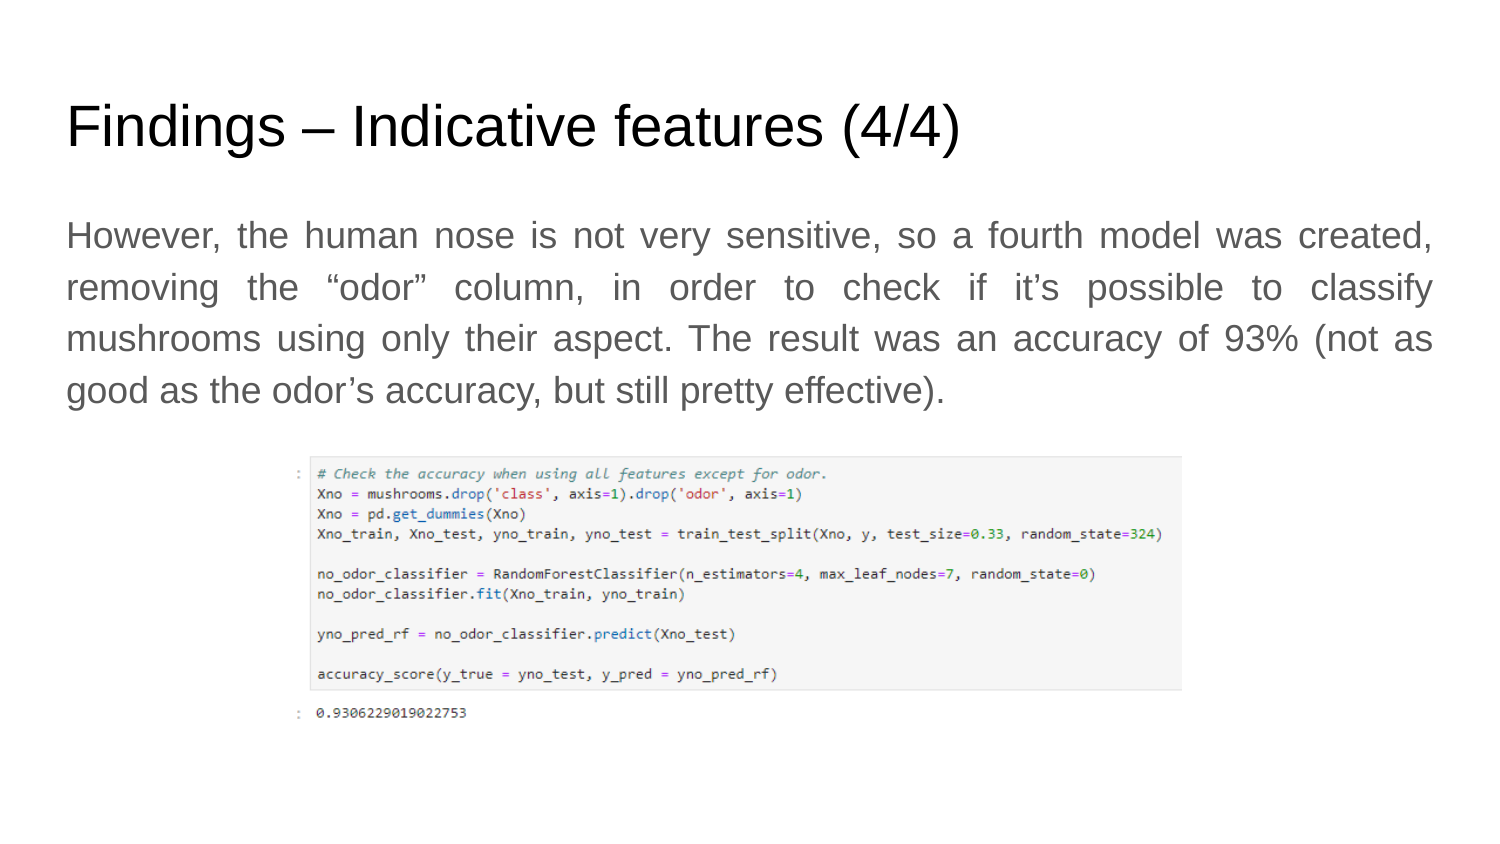

# Findings – Indicative features (4/4)
However, the human nose is not very sensitive, so a fourth model was created, removing the “odor” column, in order to check if it’s possible to classify mushrooms using only their aspect. The result was an accuracy of 93% (not as good as the odor’s accuracy, but still pretty effective).